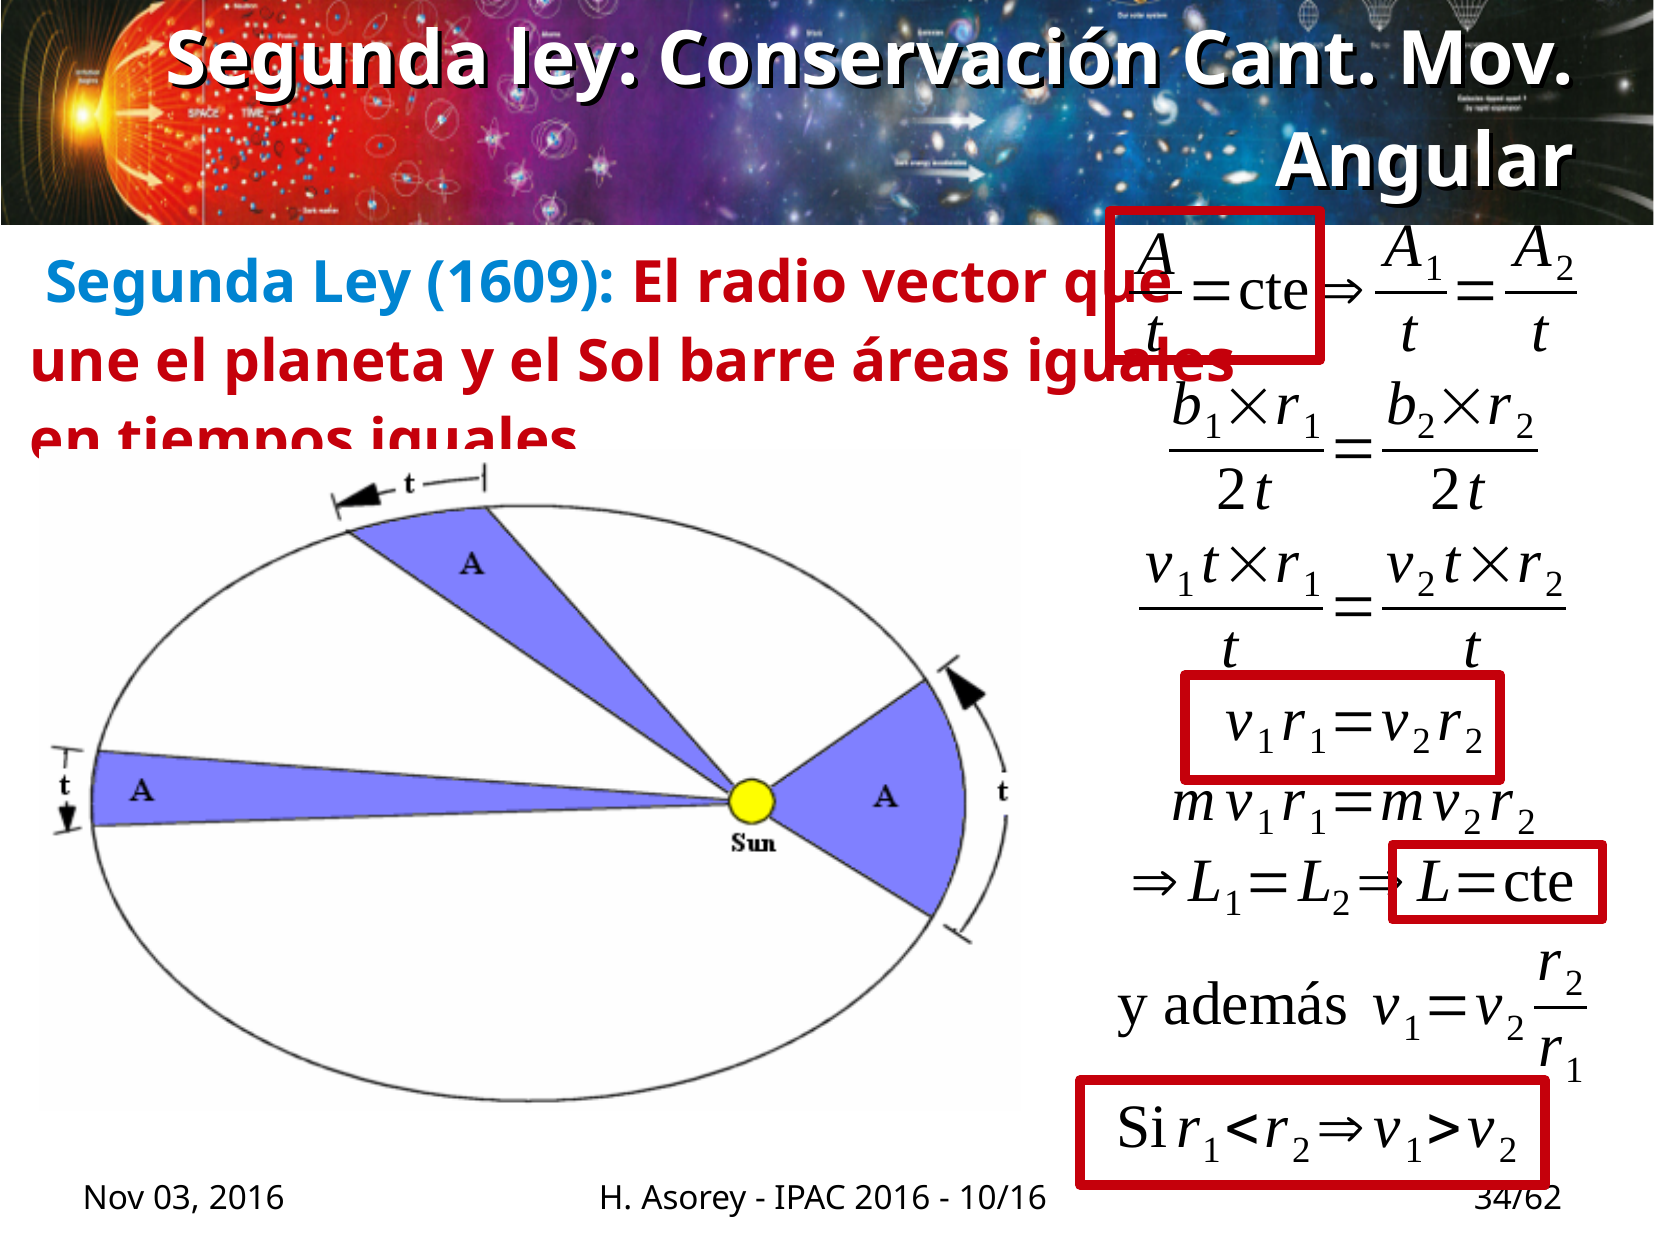

# Segunda ley: Conservación Cant. Mov. Angular
 Segunda Ley (1609): El radio vector que
une el planeta y el Sol barre áreas iguales
en tiempos iguales
Nov 03, 2016
H. Asorey - IPAC 2016 - 10/16
34